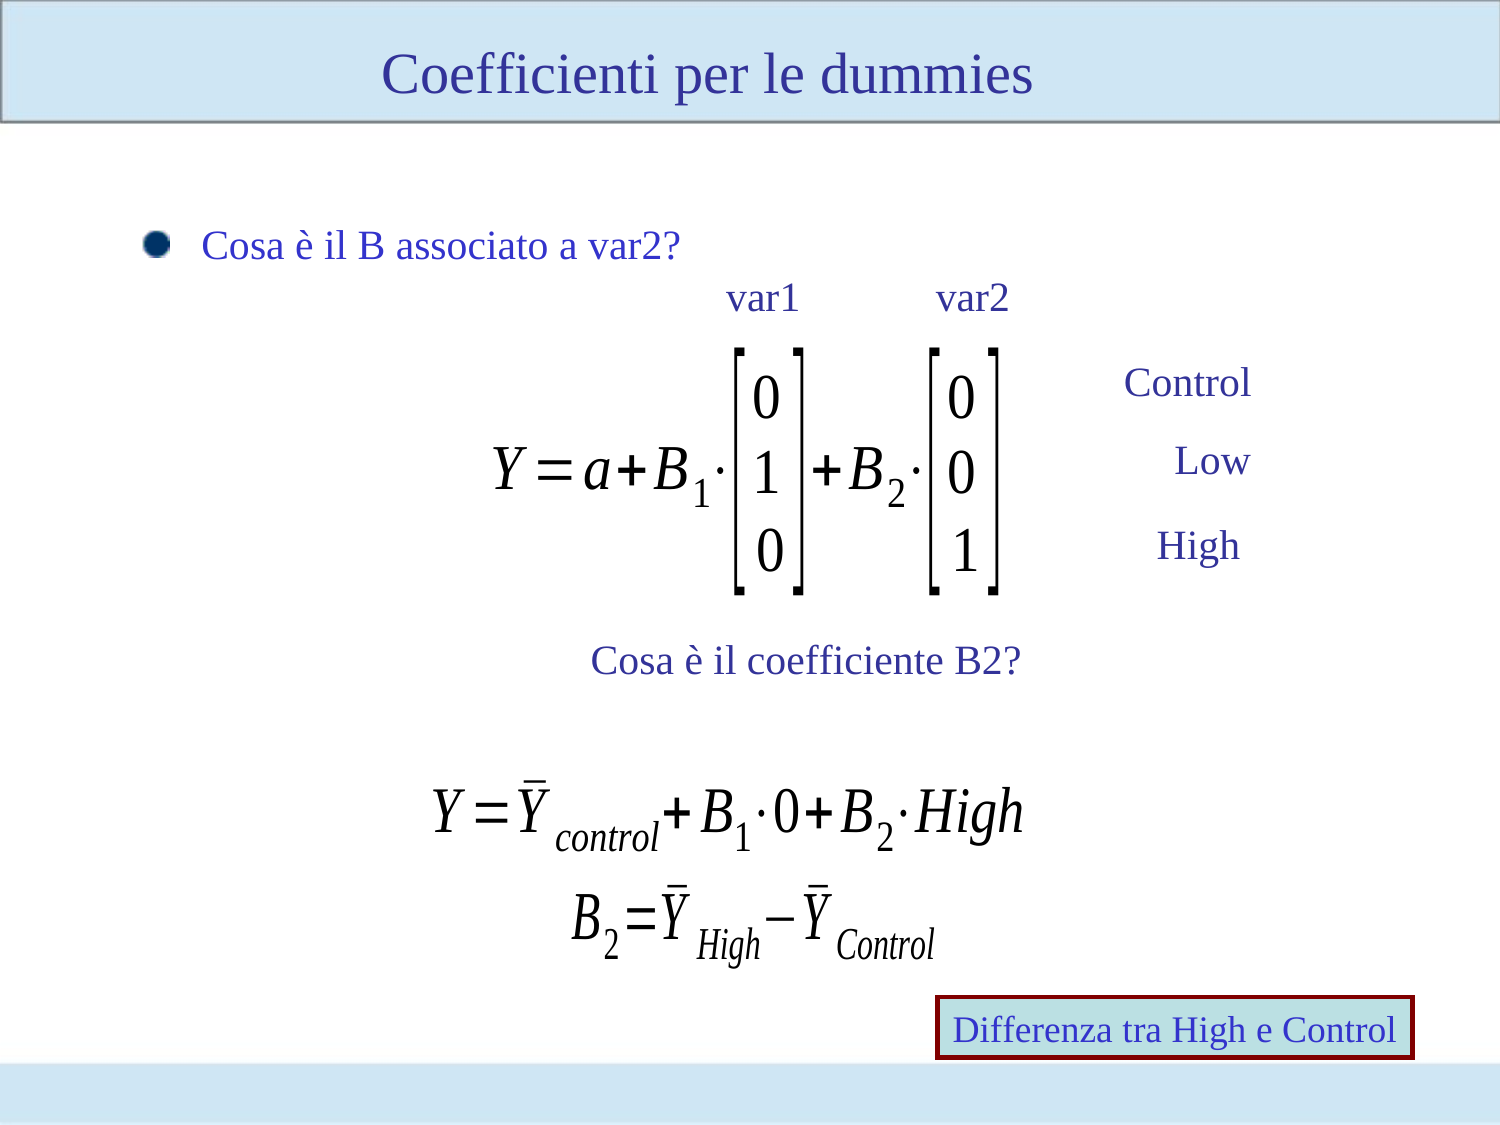

# Coefficienti per le dummies
Cosa è il B associato a var2?
var1
var2
Control
Low
High
Cosa è il coefficiente B2?
Differenza tra High e Control